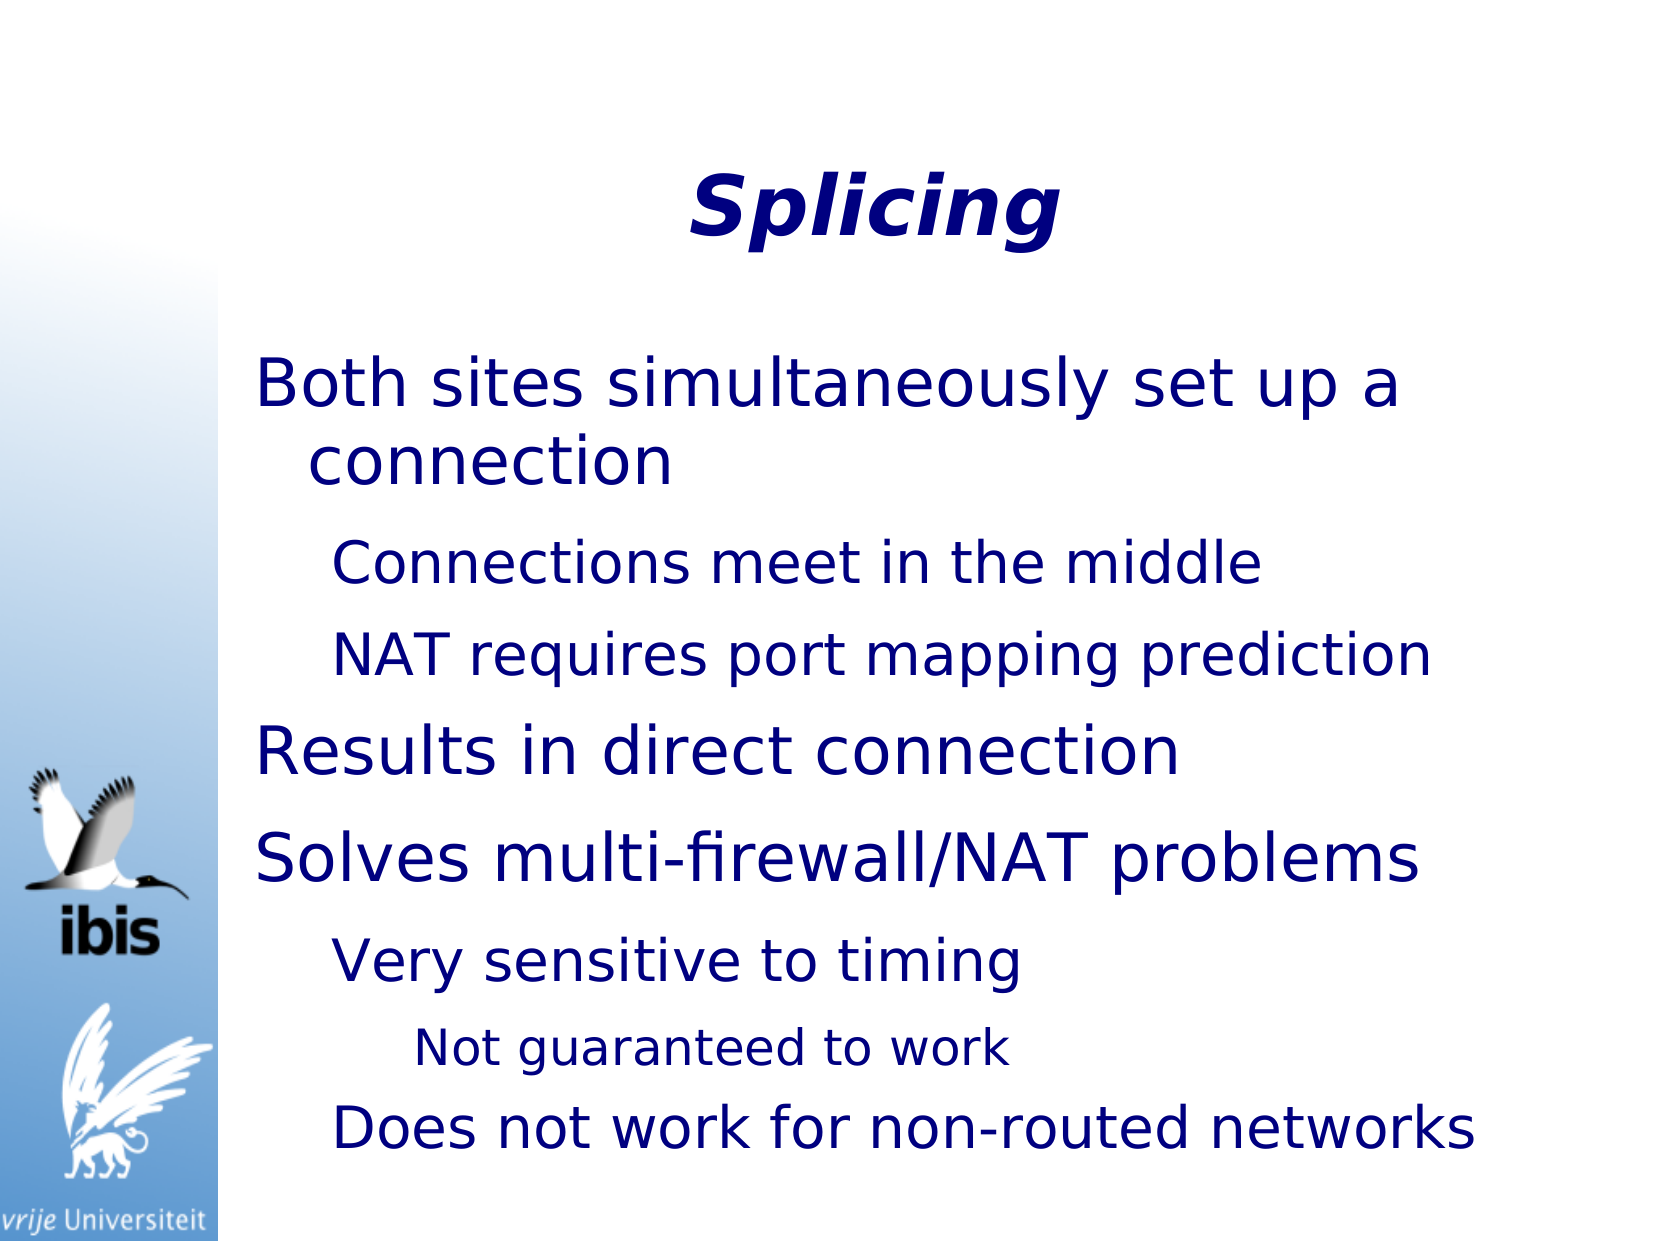

# Splicing
Both sites simultaneously set up a connection
Connections meet in the middle
NAT requires port mapping prediction
Results in direct connection
Solves multi-firewall/NAT problems
Very sensitive to timing
Not guaranteed to work
Does not work for non-routed networks